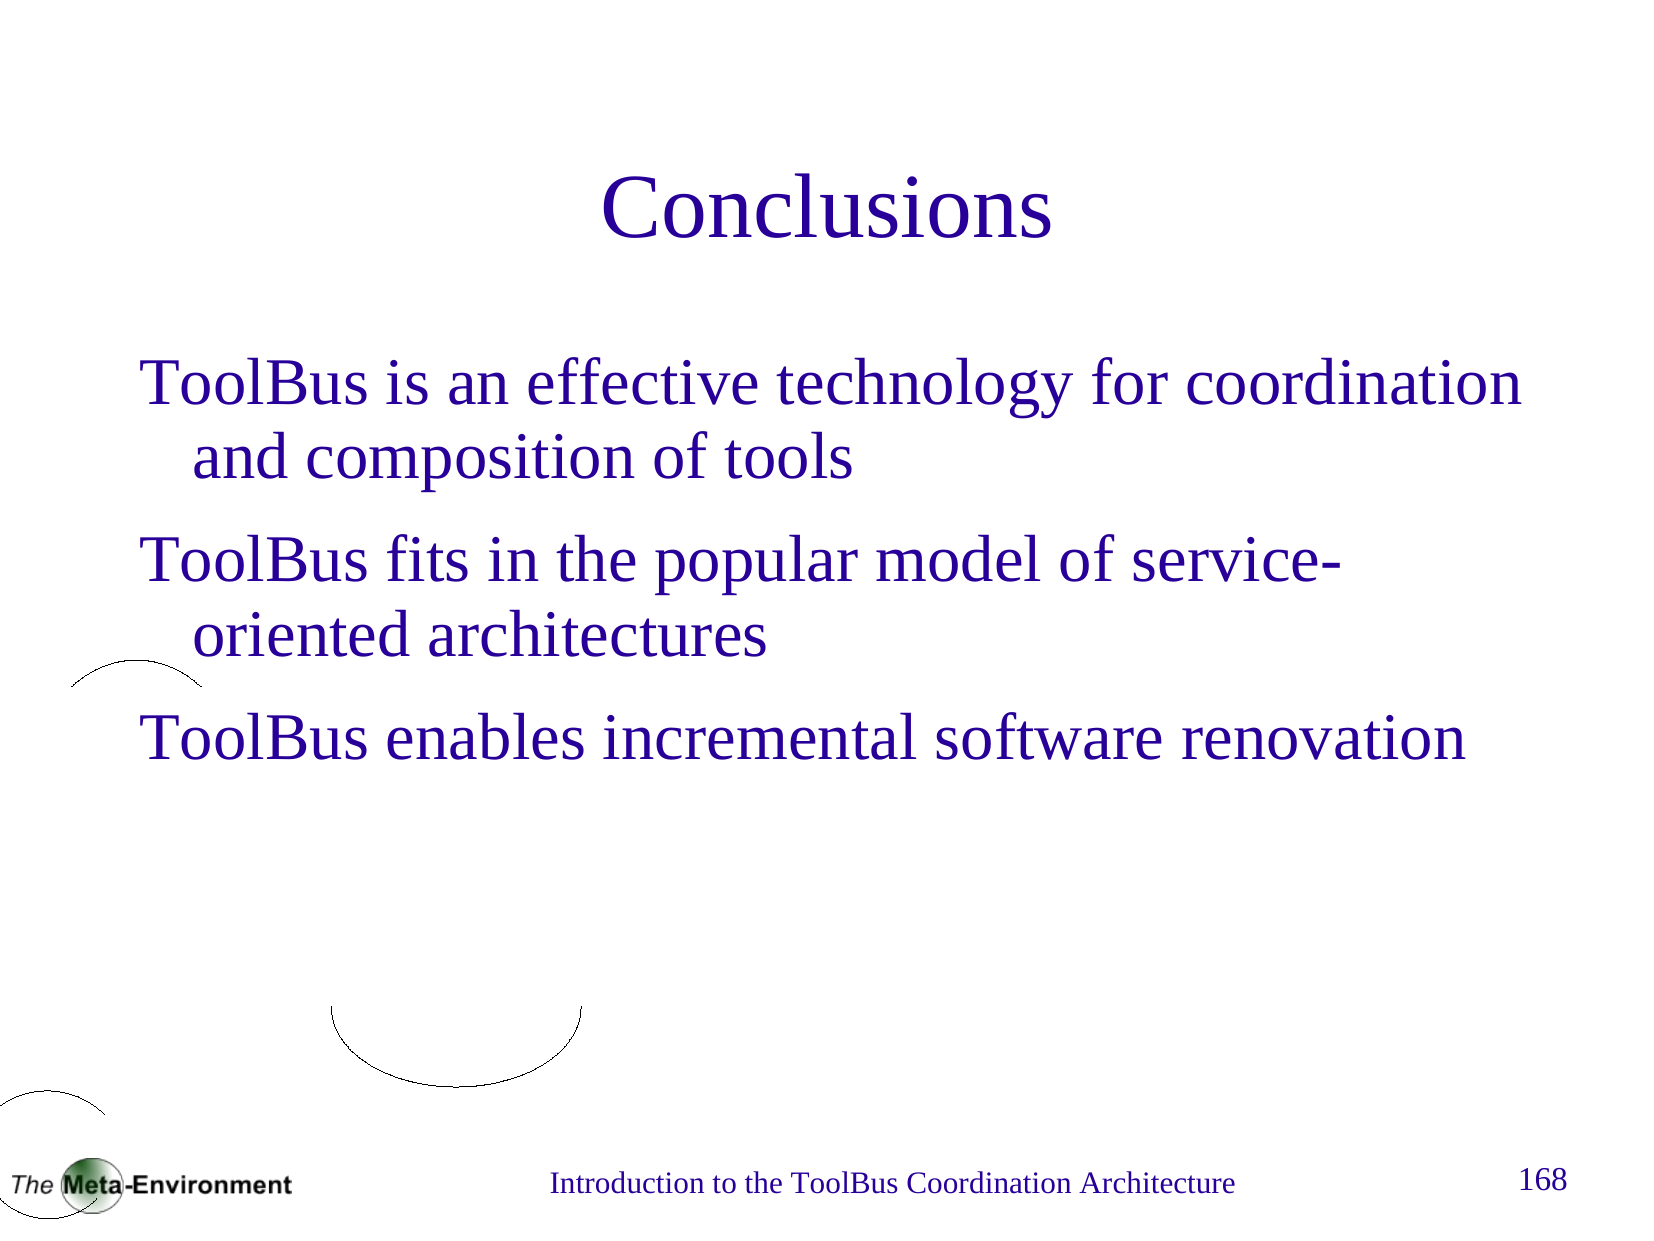

# Conclusions
ToolBus is an effective technology for coordination and composition of tools
ToolBus fits in the popular model of service-oriented architectures
ToolBus enables incremental software renovation